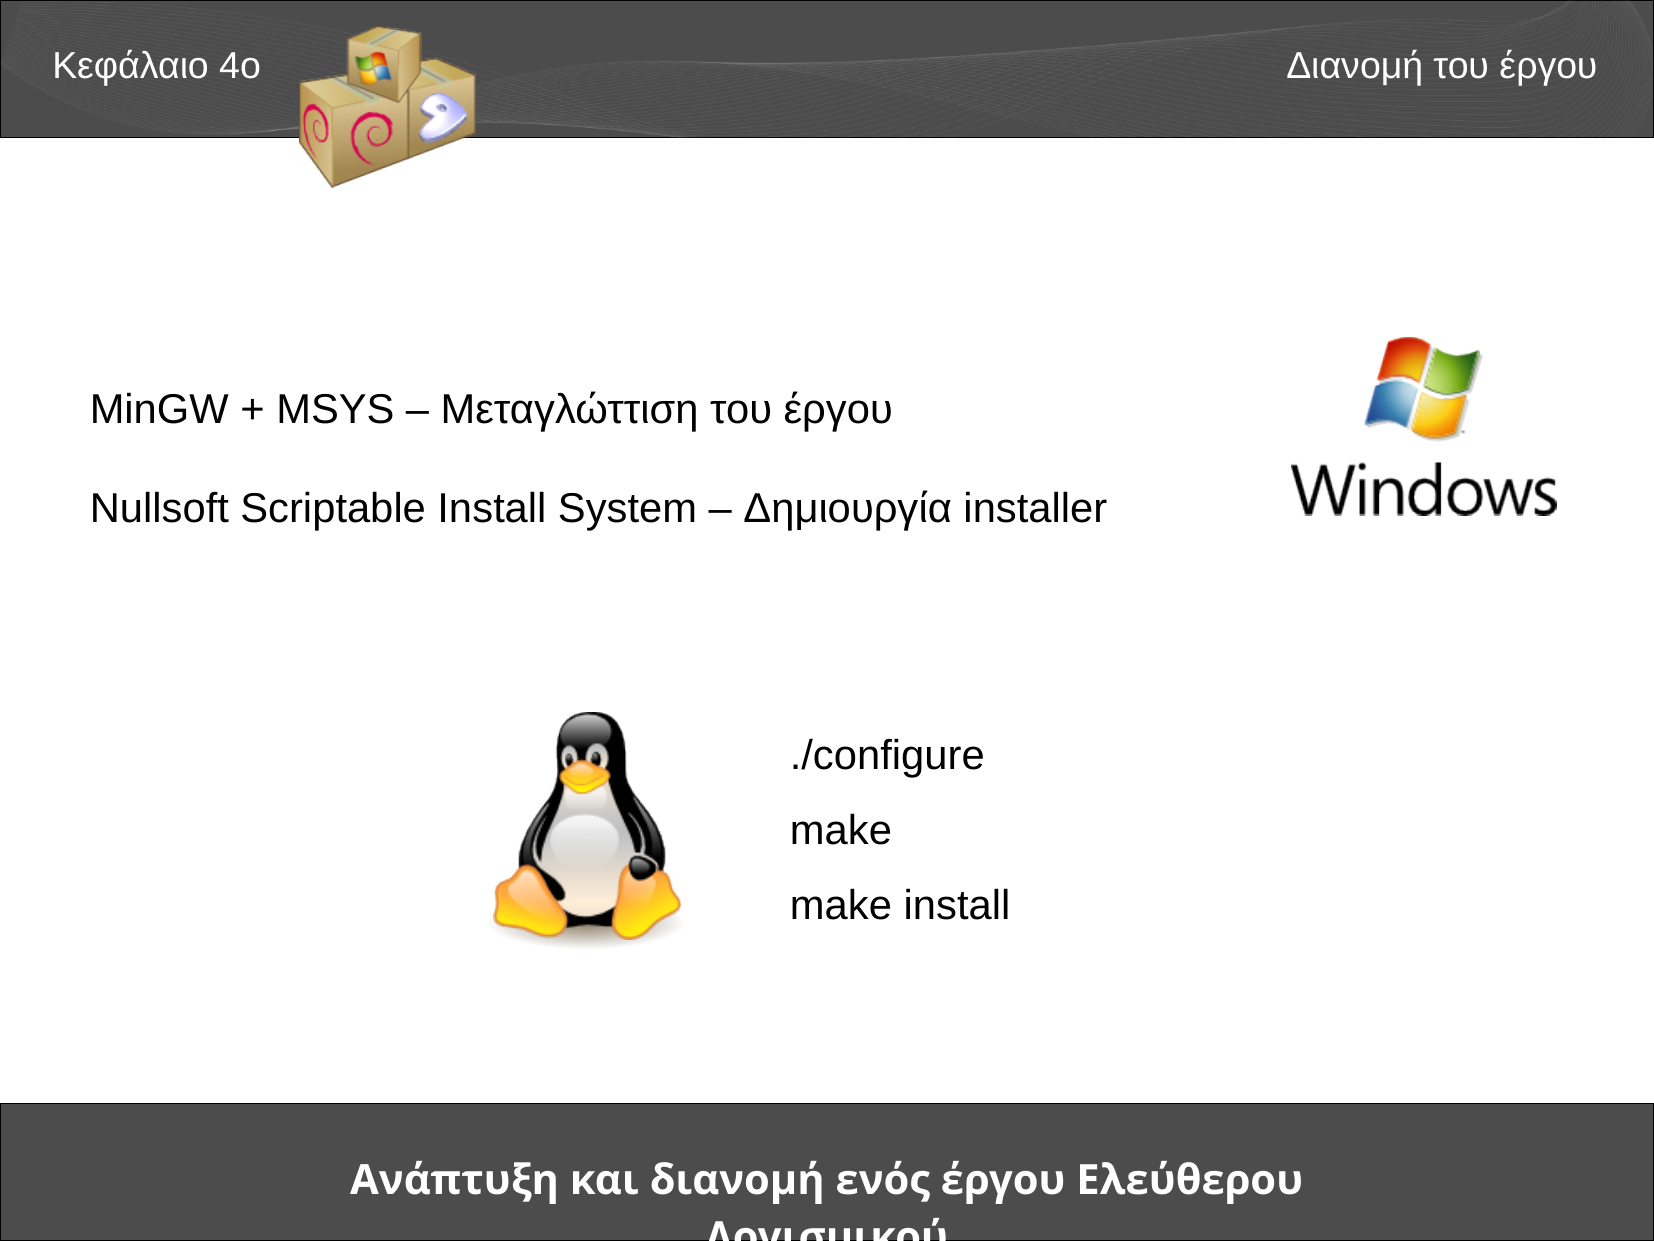

Κεφάλαιο 4ο
Διανομή του έργου
MinGW + MSYS – Μεταγλώττιση του έργου
Nullsoft Scriptable Install System – Δημιουργία installer
./configure
make
make install
Ανάπτυξη και διανομή ενός έργου Ελεύθερου Λογισμικού